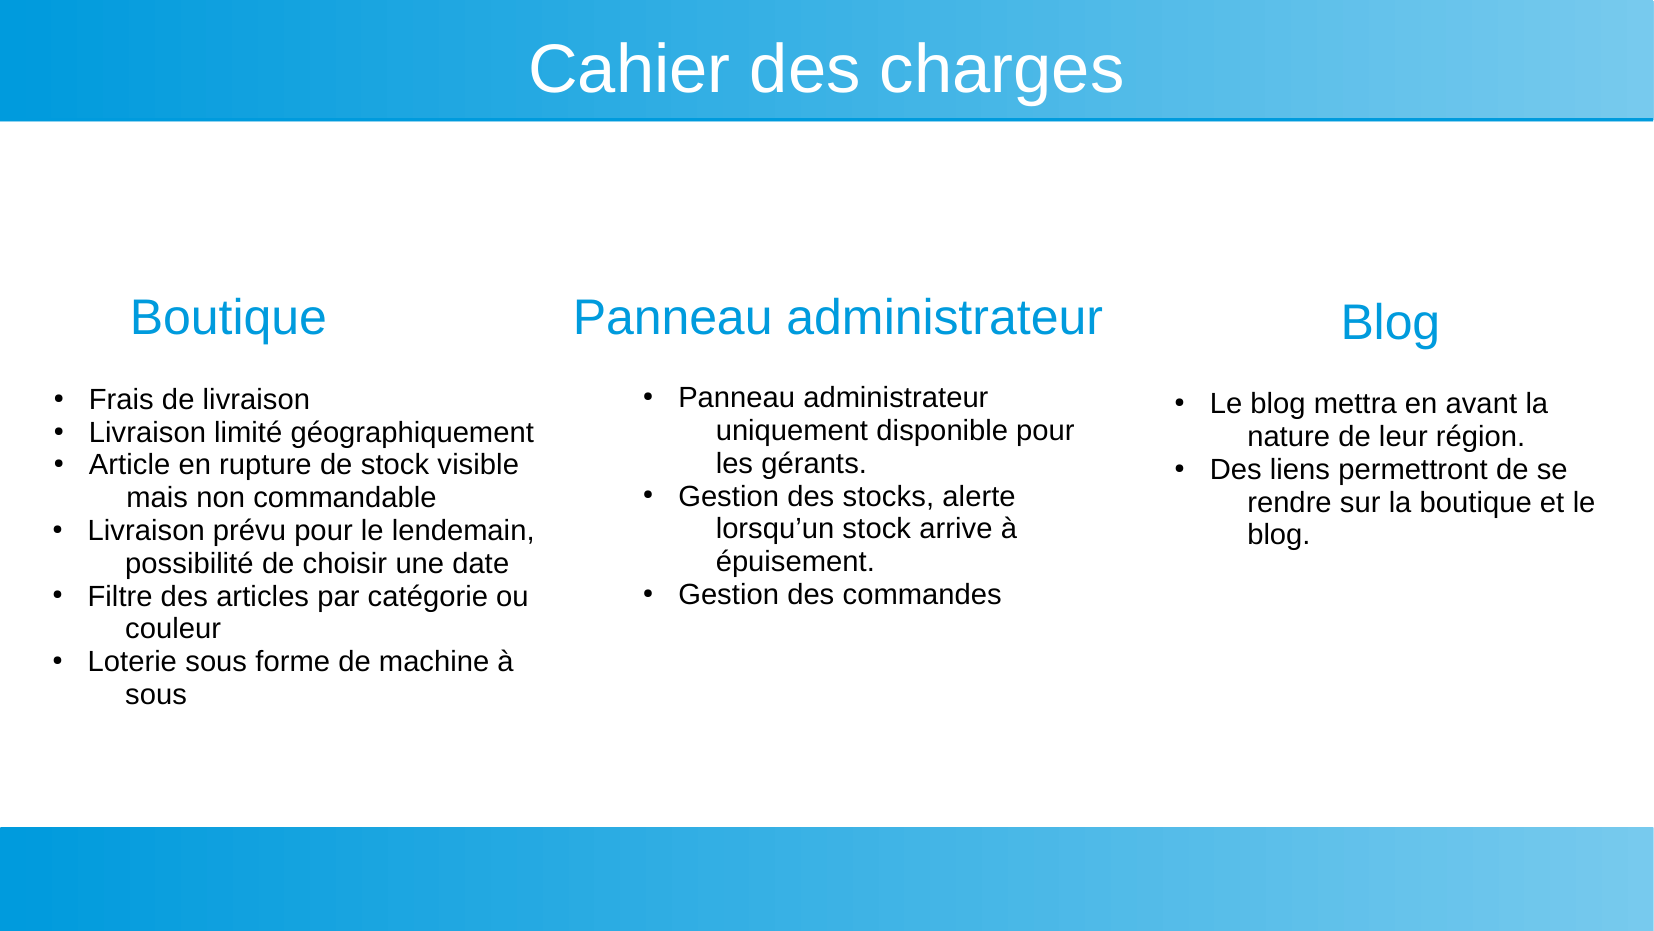

# Cahier des charges
Boutique
Panneau administrateur
Blog
Frais de livraison
Livraison limité géographiquement
Article en rupture de stock visible mais non commandable
Livraison prévu pour le lendemain, possibilité de choisir une date
Filtre des articles par catégorie ou couleur
Loterie sous forme de machine à sous
Panneau administrateur uniquement disponible pour les gérants.
Gestion des stocks, alerte lorsqu’un stock arrive à épuisement.
Gestion des commandes
Le blog mettra en avant la nature de leur région.
Des liens permettront de se rendre sur la boutique et le blog.